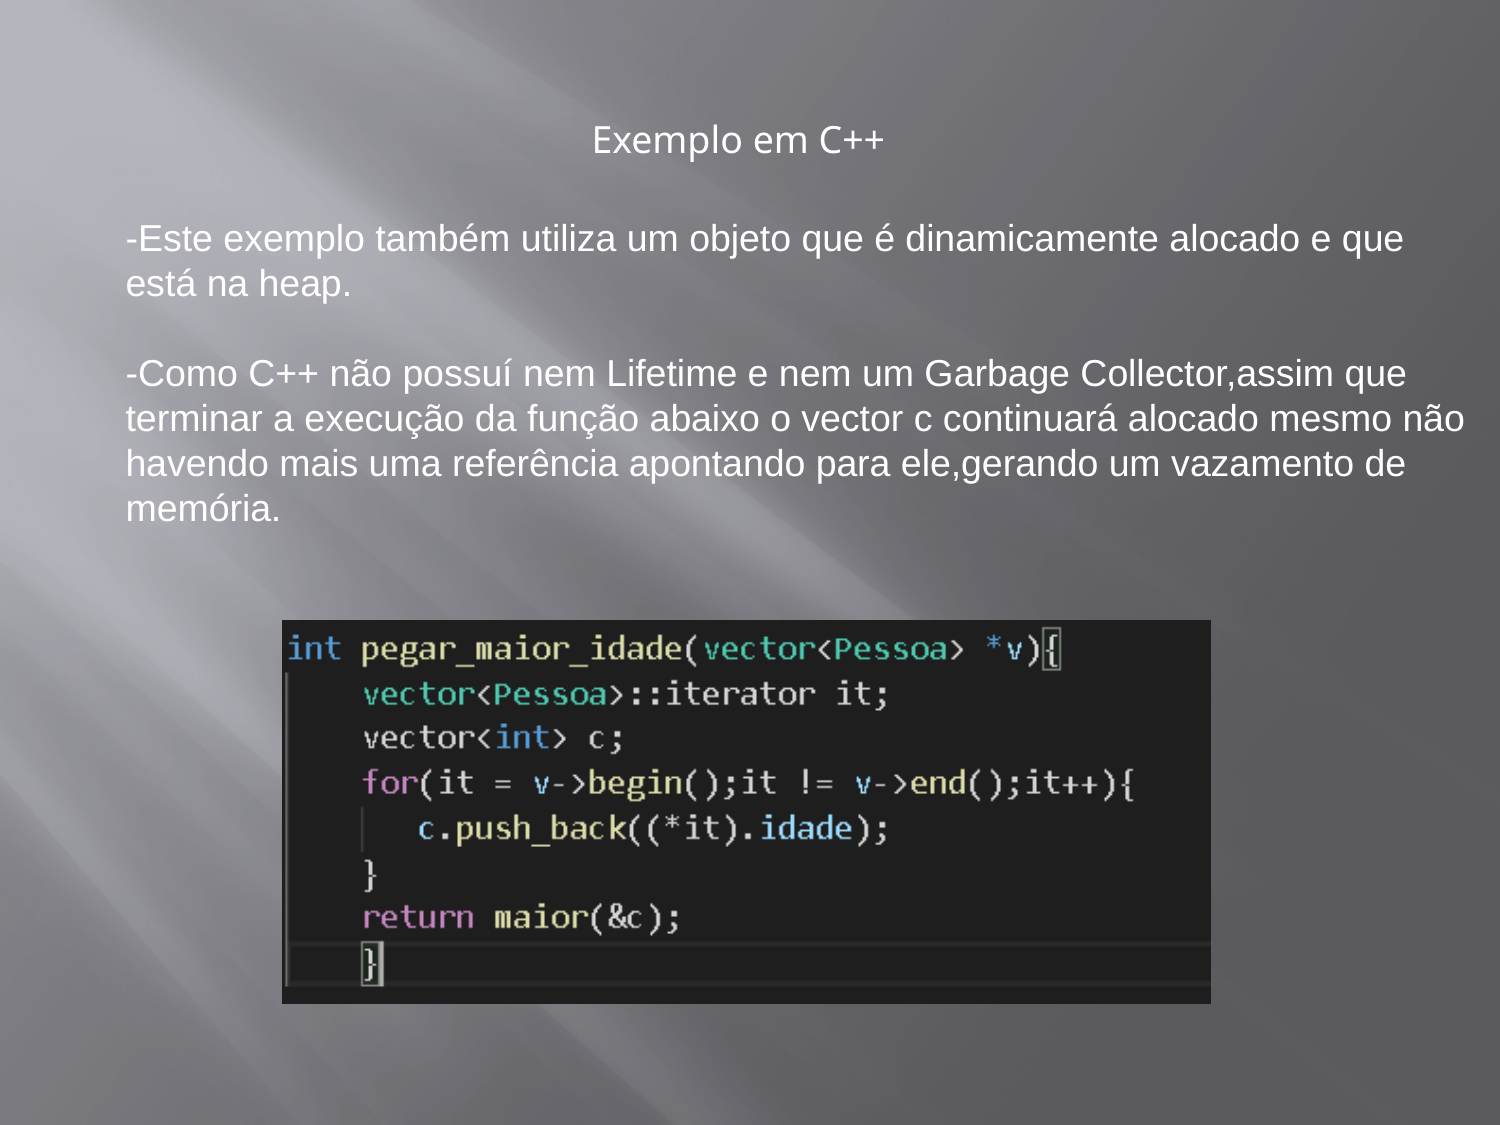

Exemplo em C++
-Este exemplo também utiliza um objeto que é dinamicamente alocado e que
está na heap.
-Como C++ não possuí nem Lifetime e nem um Garbage Collector,assim que
terminar a execução da função abaixo o vector c continuará alocado mesmo não
havendo mais uma referência apontando para ele,gerando um vazamento de
memória.